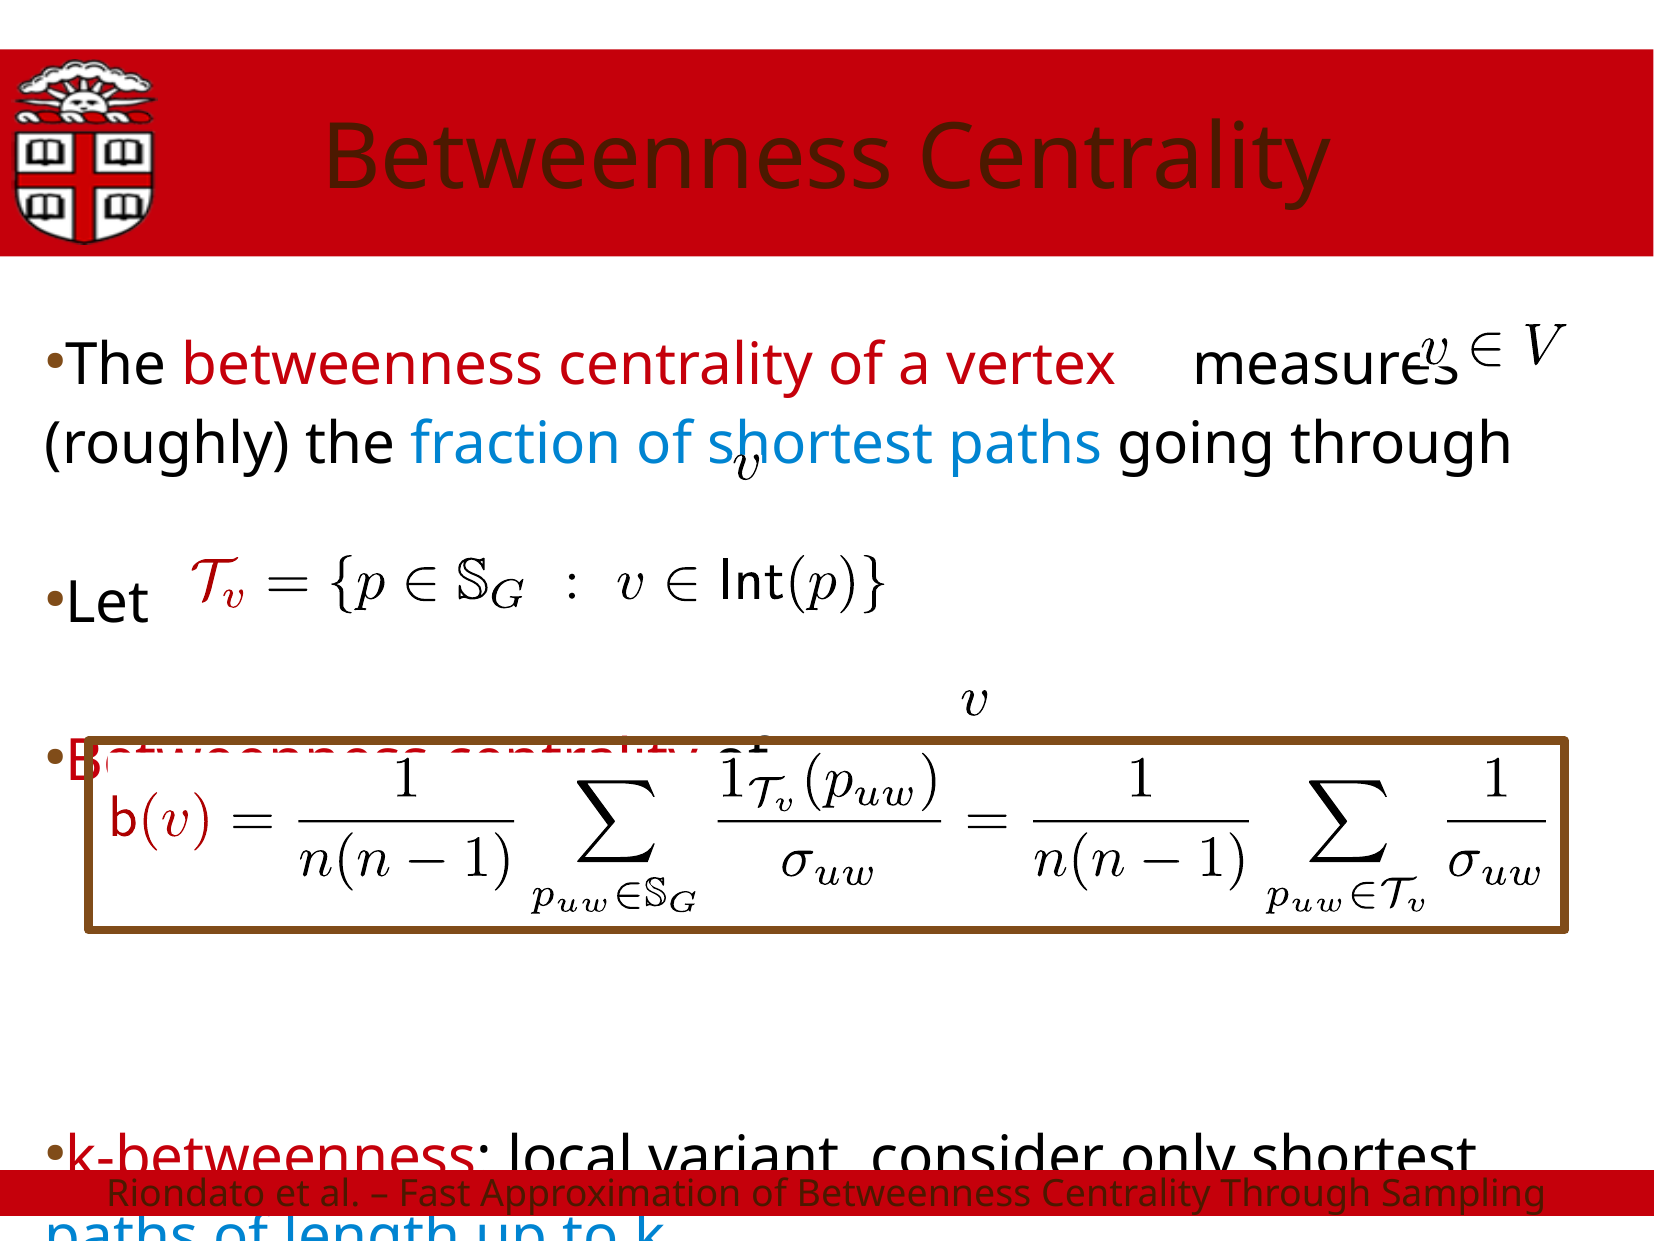

# Betweenness Centrality
The betweenness centrality of a vertex measures (roughly) the fraction of shortest paths going through
Let
Betweenness centrality of
k-betweenness: local variant, consider only shortest paths of length up to k
Riondato et al. – Fast Approximation of Betweenness Centrality Through Sampling